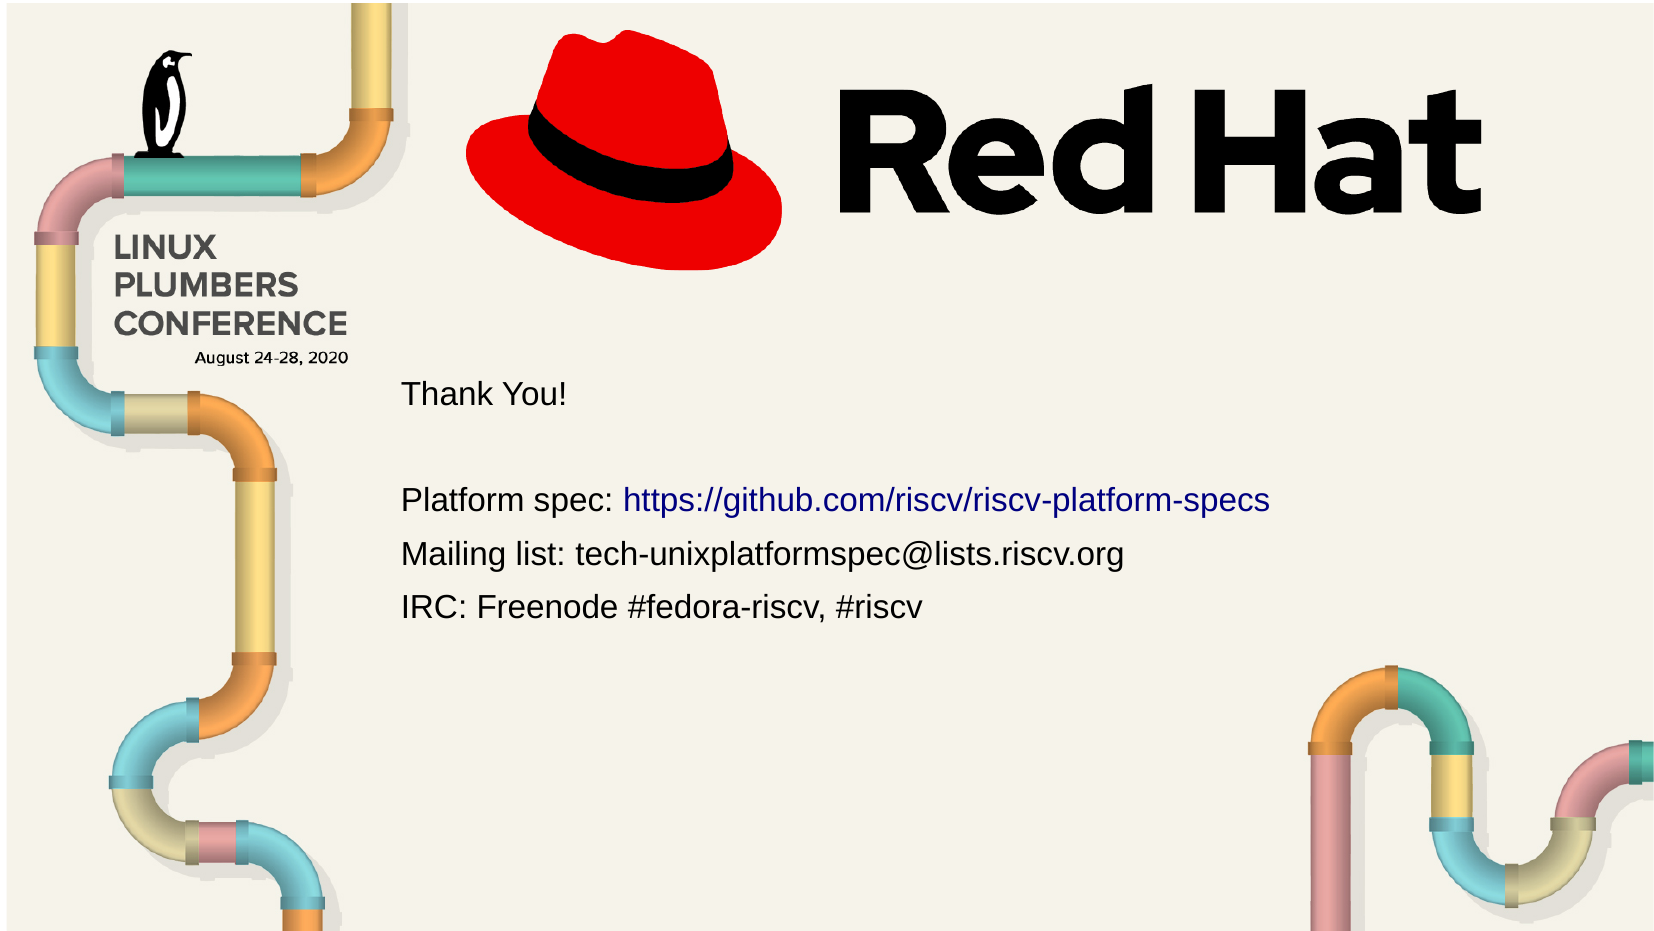

# Thank You!
Platform spec: https://github.com/riscv/riscv-platform-specs
Mailing list: tech-unixplatformspec@lists.riscv.org
IRC: Freenode #fedora-riscv, #riscv